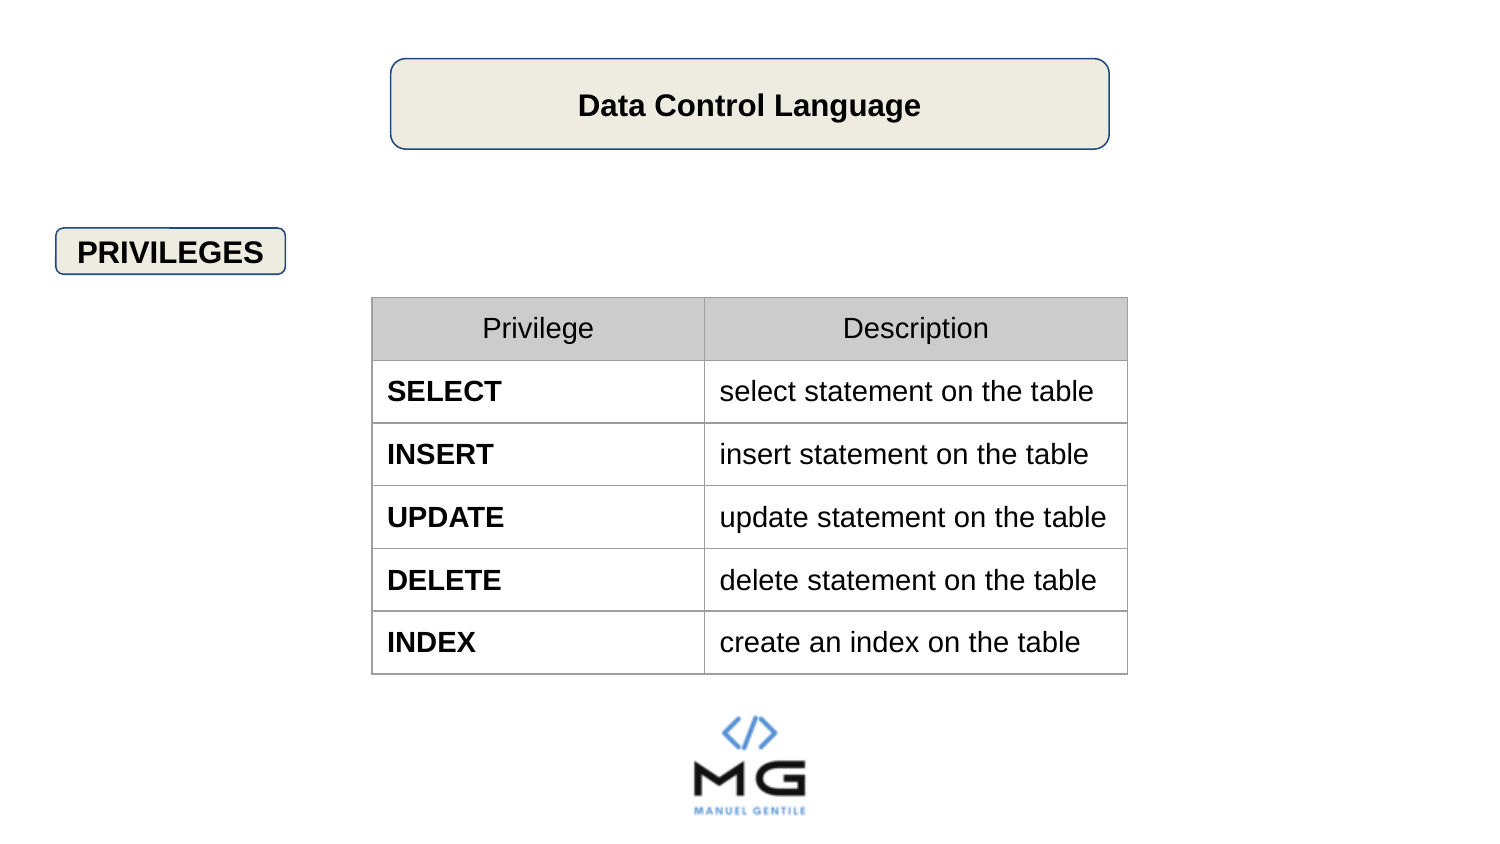

Data Control Language
PRIVILEGES
| Privilege | Description |
| --- | --- |
| SELECT | select statement on the table |
| INSERT | insert statement on the table |
| UPDATE | update statement on the table |
| DELETE | delete statement on the table |
| INDEX | create an index on the table |